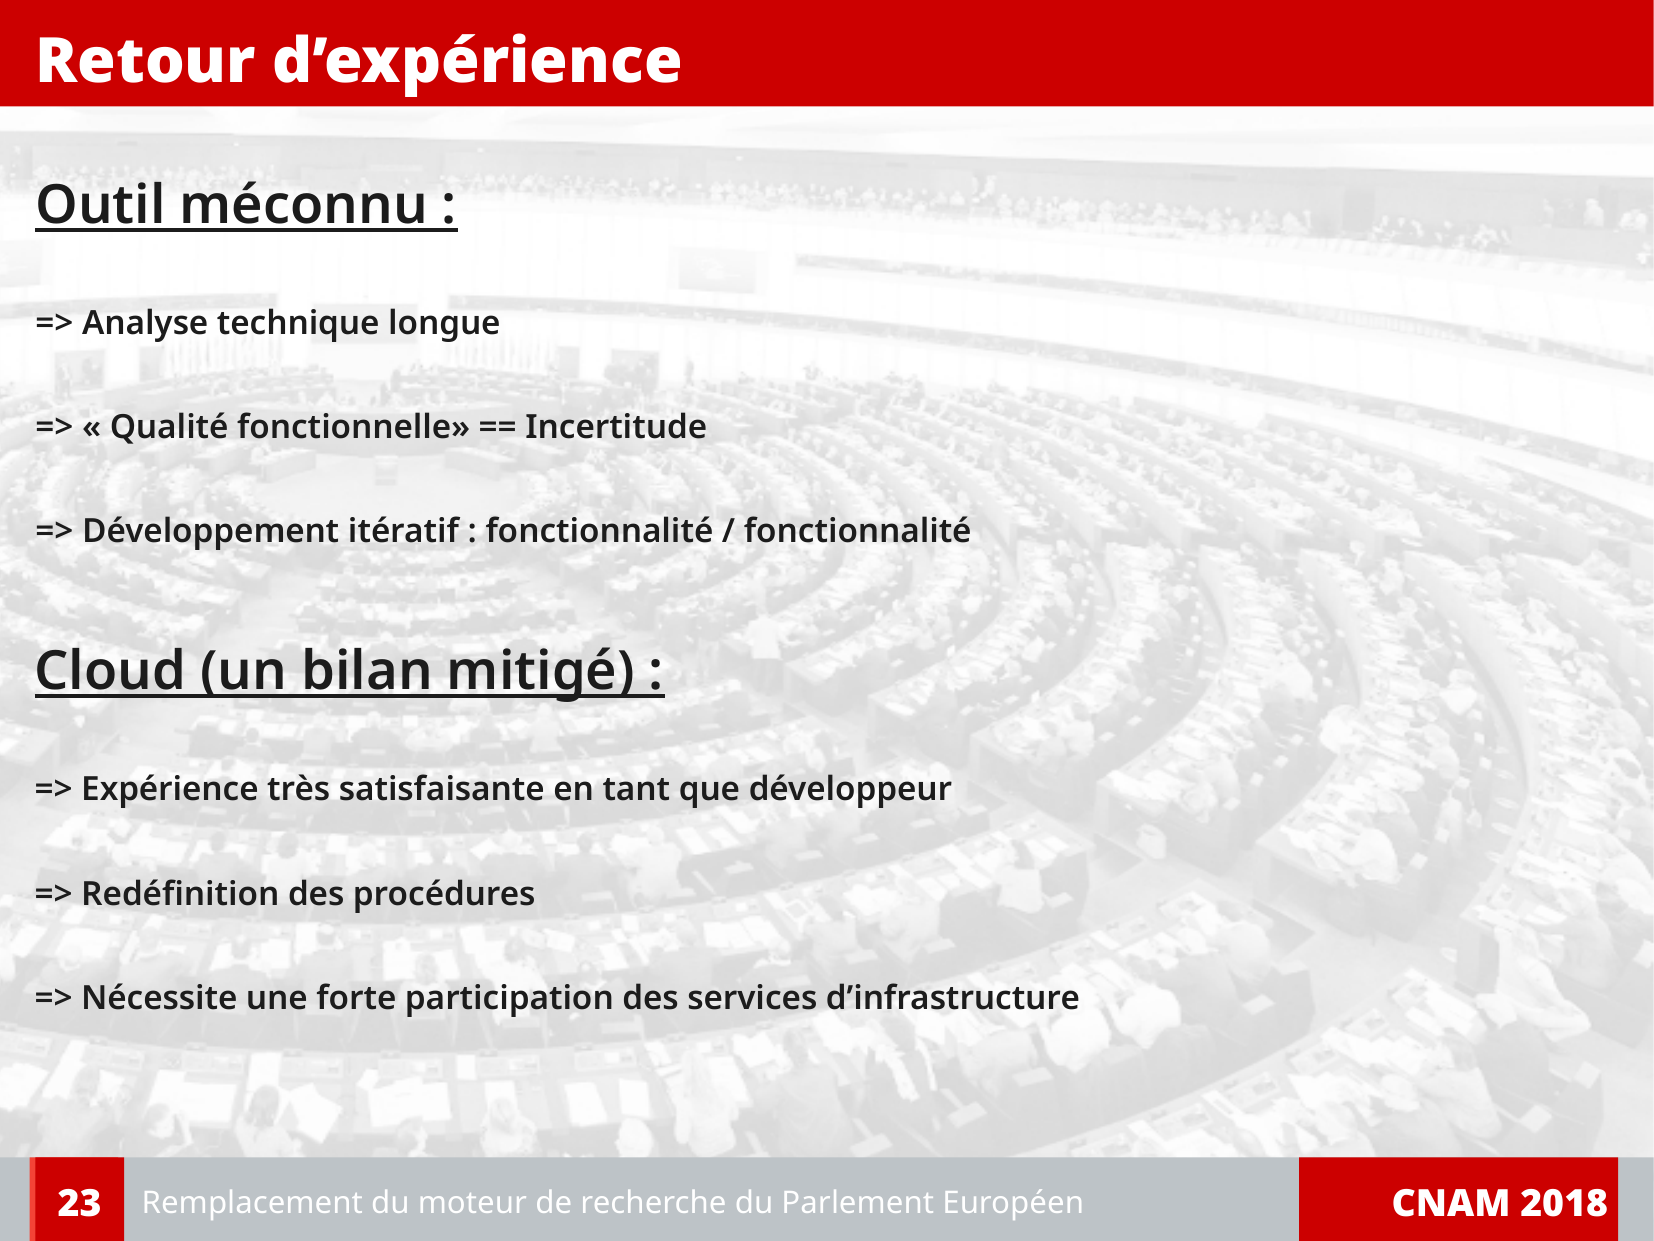

# Retour d’expérience
Outil méconnu :
=> Analyse technique longue
=> « Qualité fonctionnelle» == Incertitude
=> Développement itératif : fonctionnalité / fonctionnalité
Cloud (un bilan mitigé) :
=> Expérience très satisfaisante en tant que développeur
=> Redéfinition des procédures
=> Nécessite une forte participation des services d’infrastructure
23
Remplacement du moteur de recherche du Parlement Européen